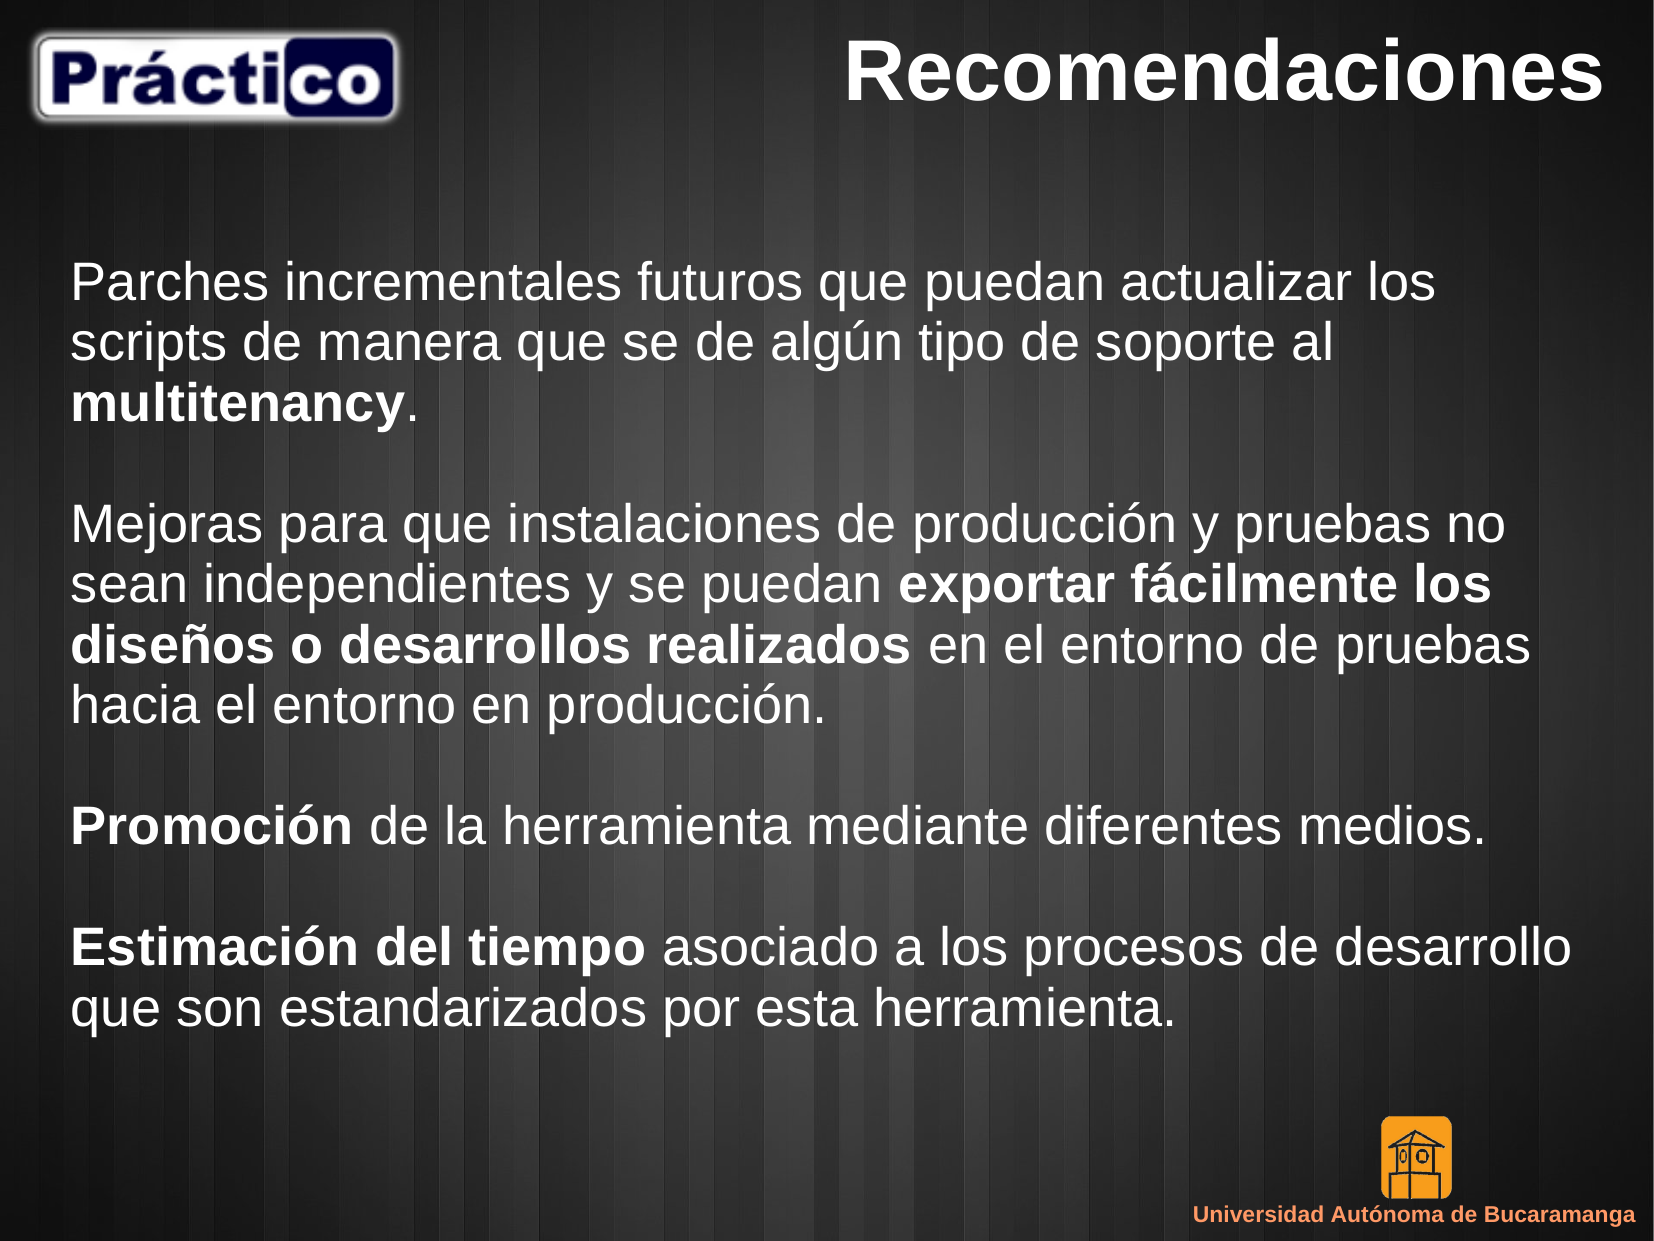

Recomendaciones
# Parches incrementales futuros que puedan actualizar los scripts de manera que se de algún tipo de soporte al multitenancy. Mejoras para que instalaciones de producción y pruebas no sean independientes y se puedan exportar fácilmente los diseños o desarrollos realizados en el entorno de pruebas hacia el entorno en producción. Promoción de la herramienta mediante diferentes medios. Estimación del tiempo asociado a los procesos de desarrollo que son estandarizados por esta herramienta.
Universidad Autónoma de Bucaramanga